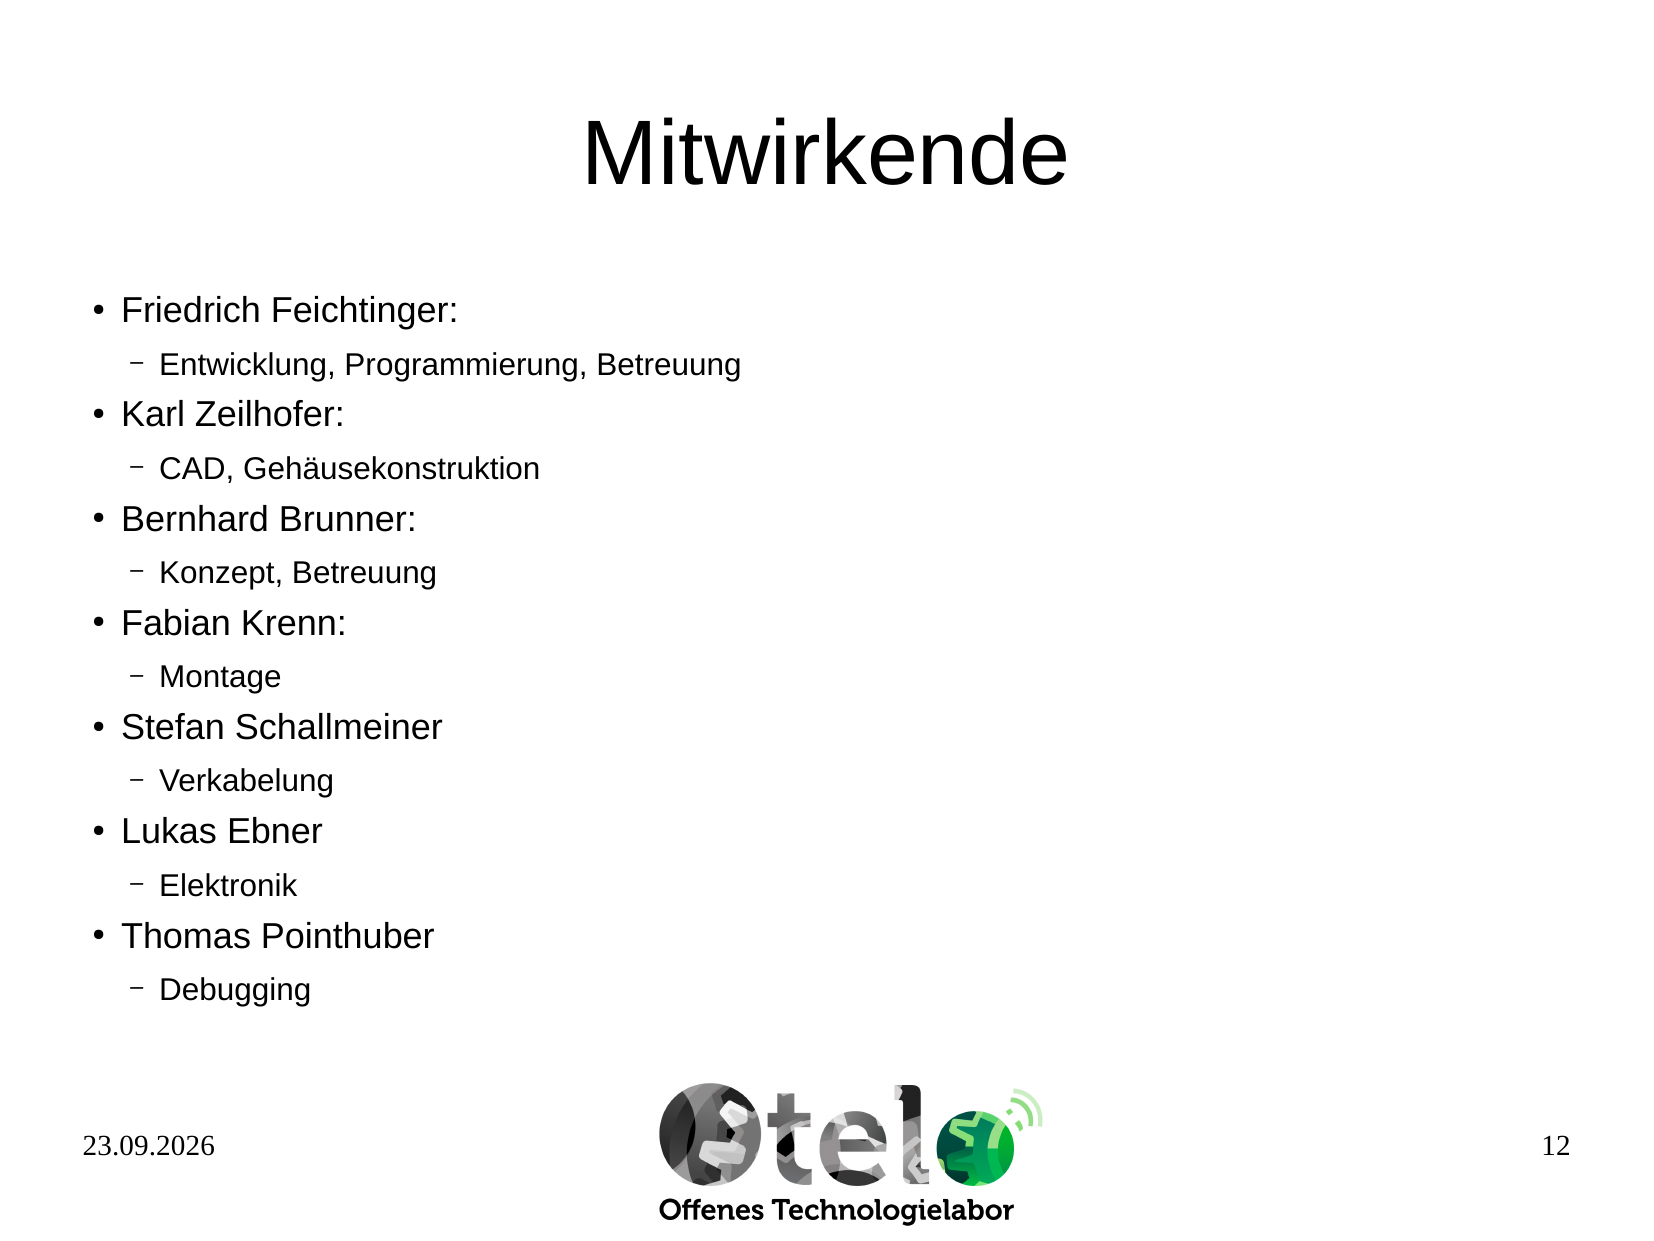

# Mitwirkende
Friedrich Feichtinger:
Entwicklung, Programmierung, Betreuung
Karl Zeilhofer:
CAD, Gehäusekonstruktion
Bernhard Brunner:
Konzept, Betreuung
Fabian Krenn:
Montage
Stefan Schallmeiner
Verkabelung
Lukas Ebner
Elektronik
Thomas Pointhuber
Debugging
12